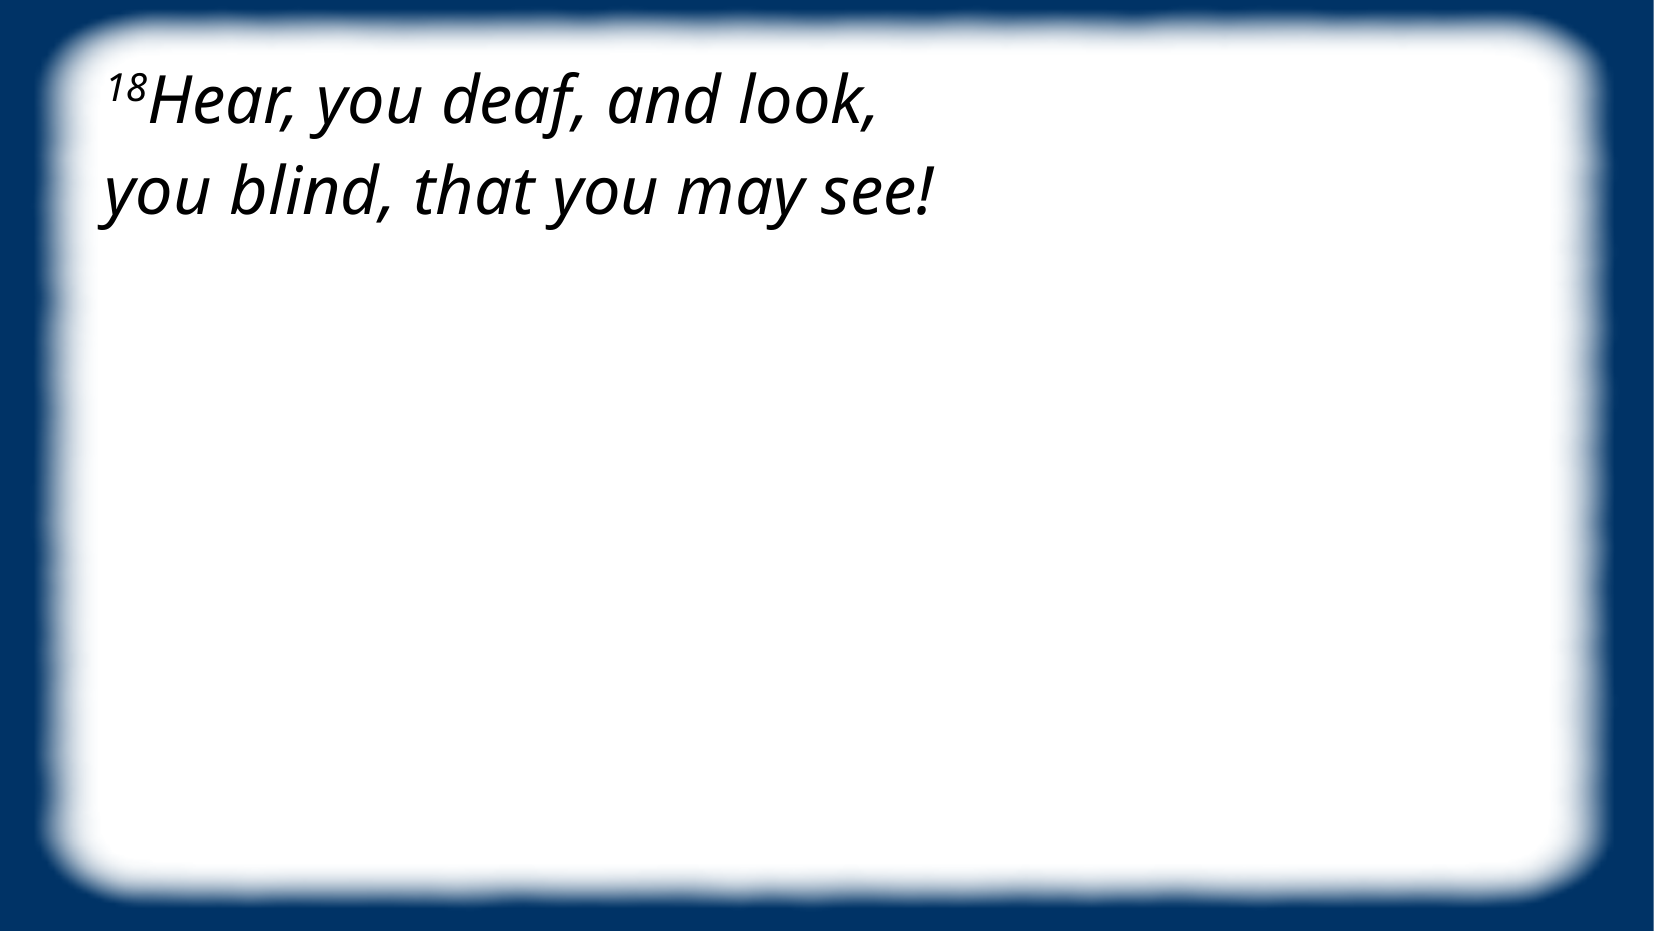

18Hear, you deaf, and look,
you blind, that you may see!